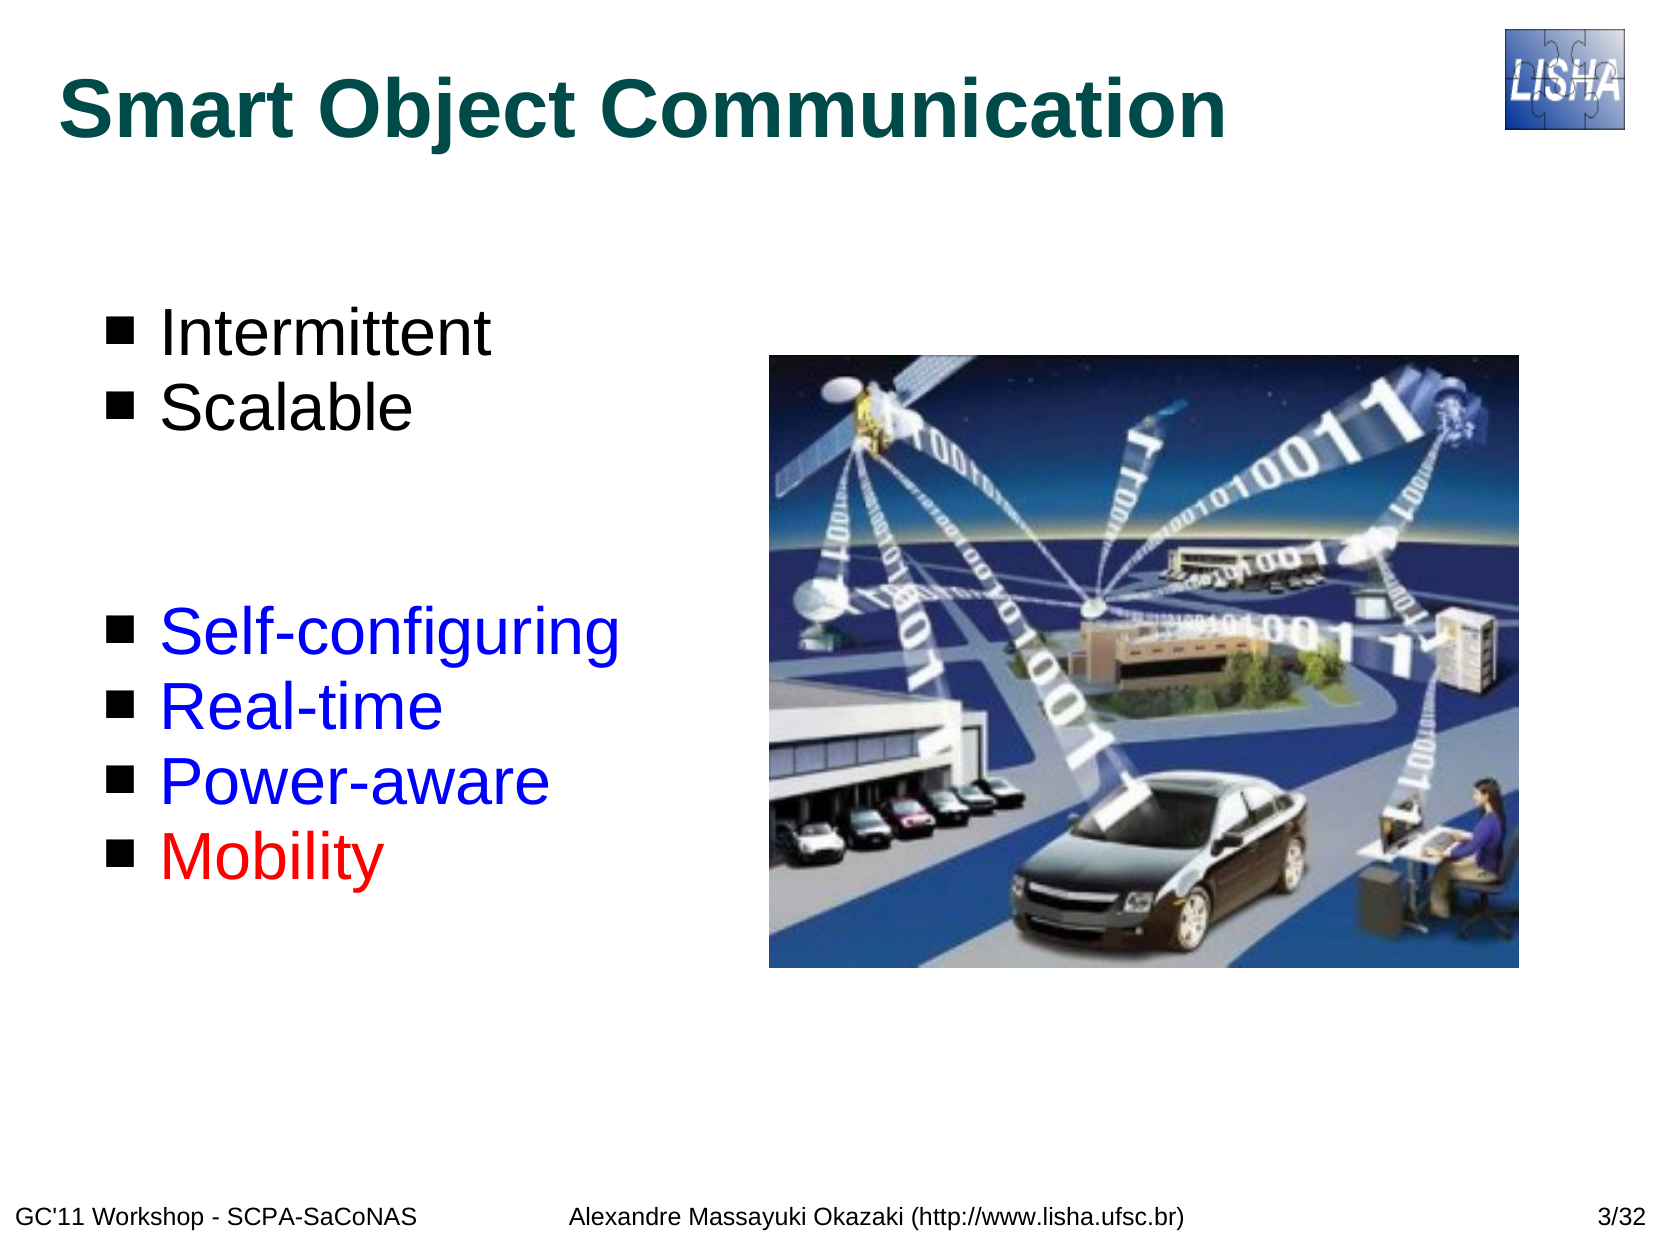

# Smart Object Communication
Intermittent
Scalable
Self-configuring
Real-time
Power-aware
Mobility